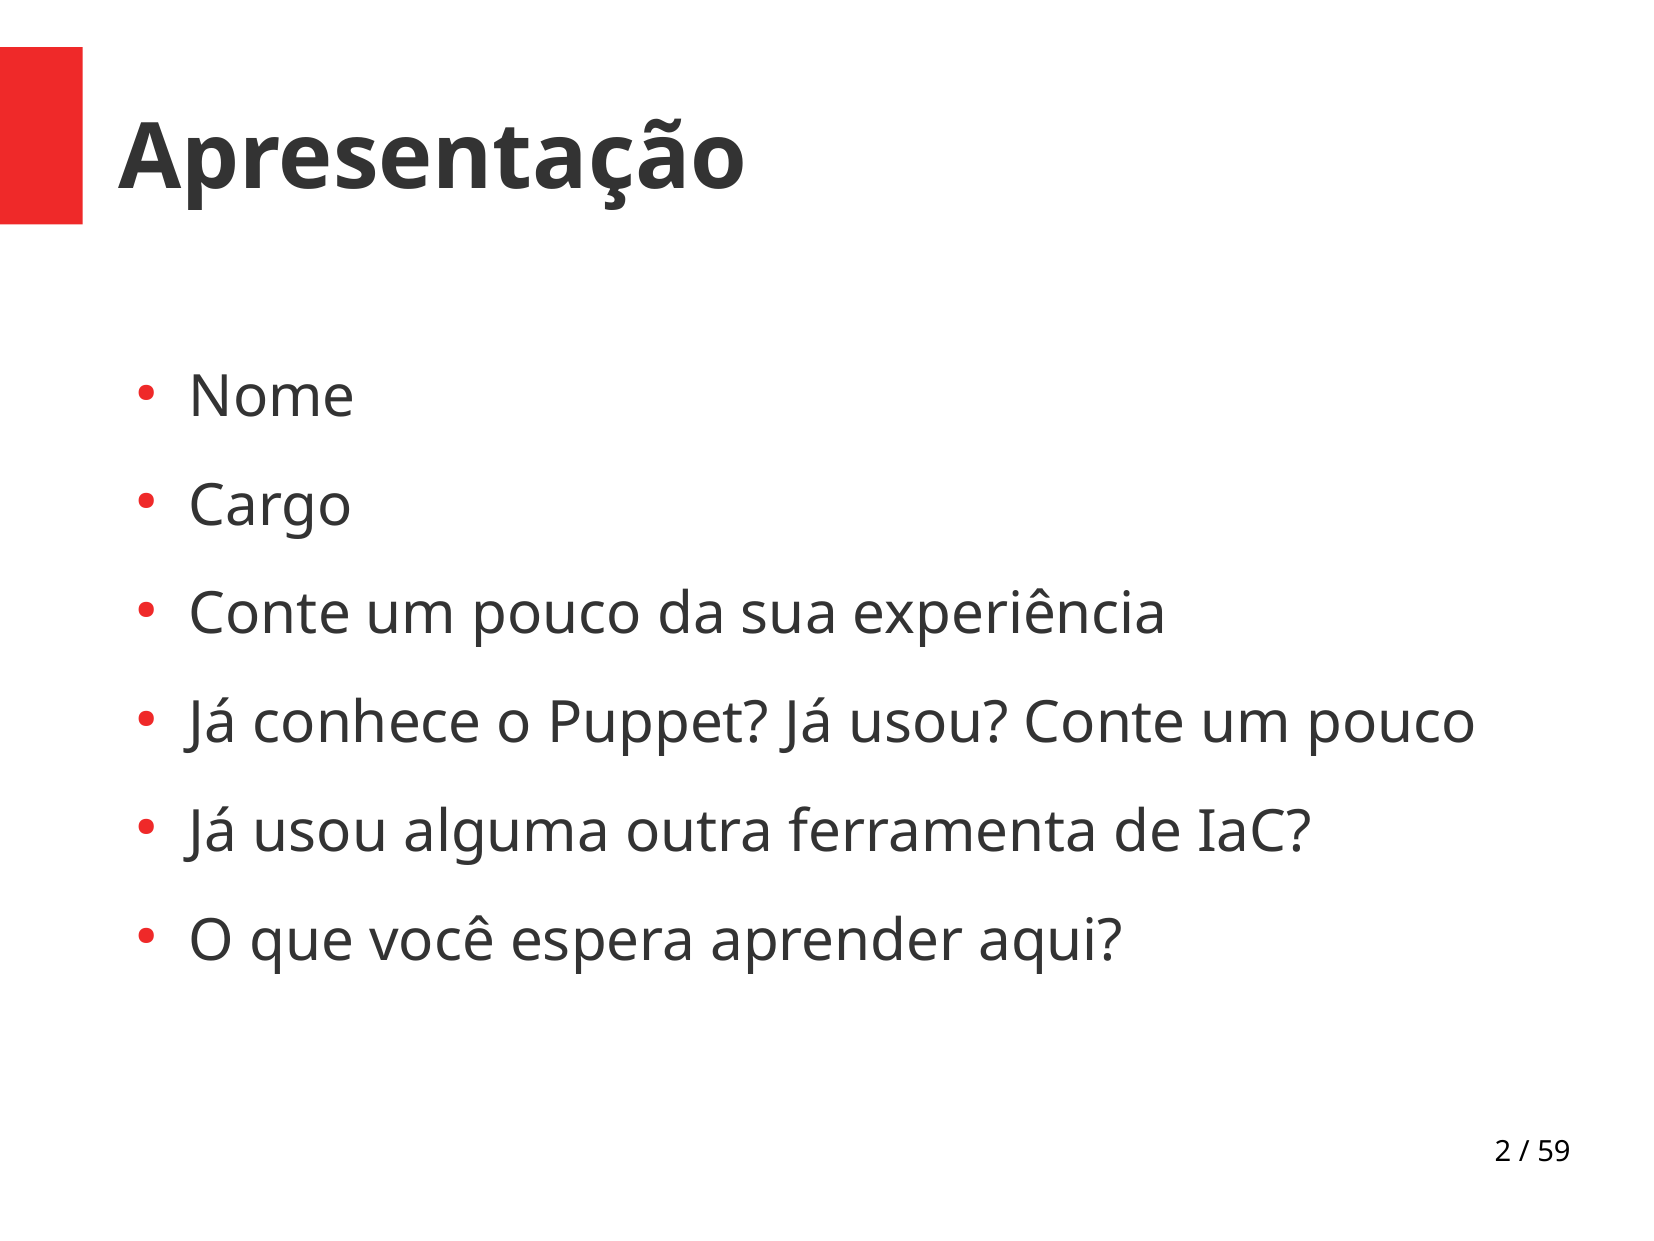

# Apresentação
Nome
Cargo
Conte um pouco da sua experiência
Já conhece o Puppet? Já usou? Conte um pouco
Já usou alguma outra ferramenta de IaC?
O que você espera aprender aqui?
2